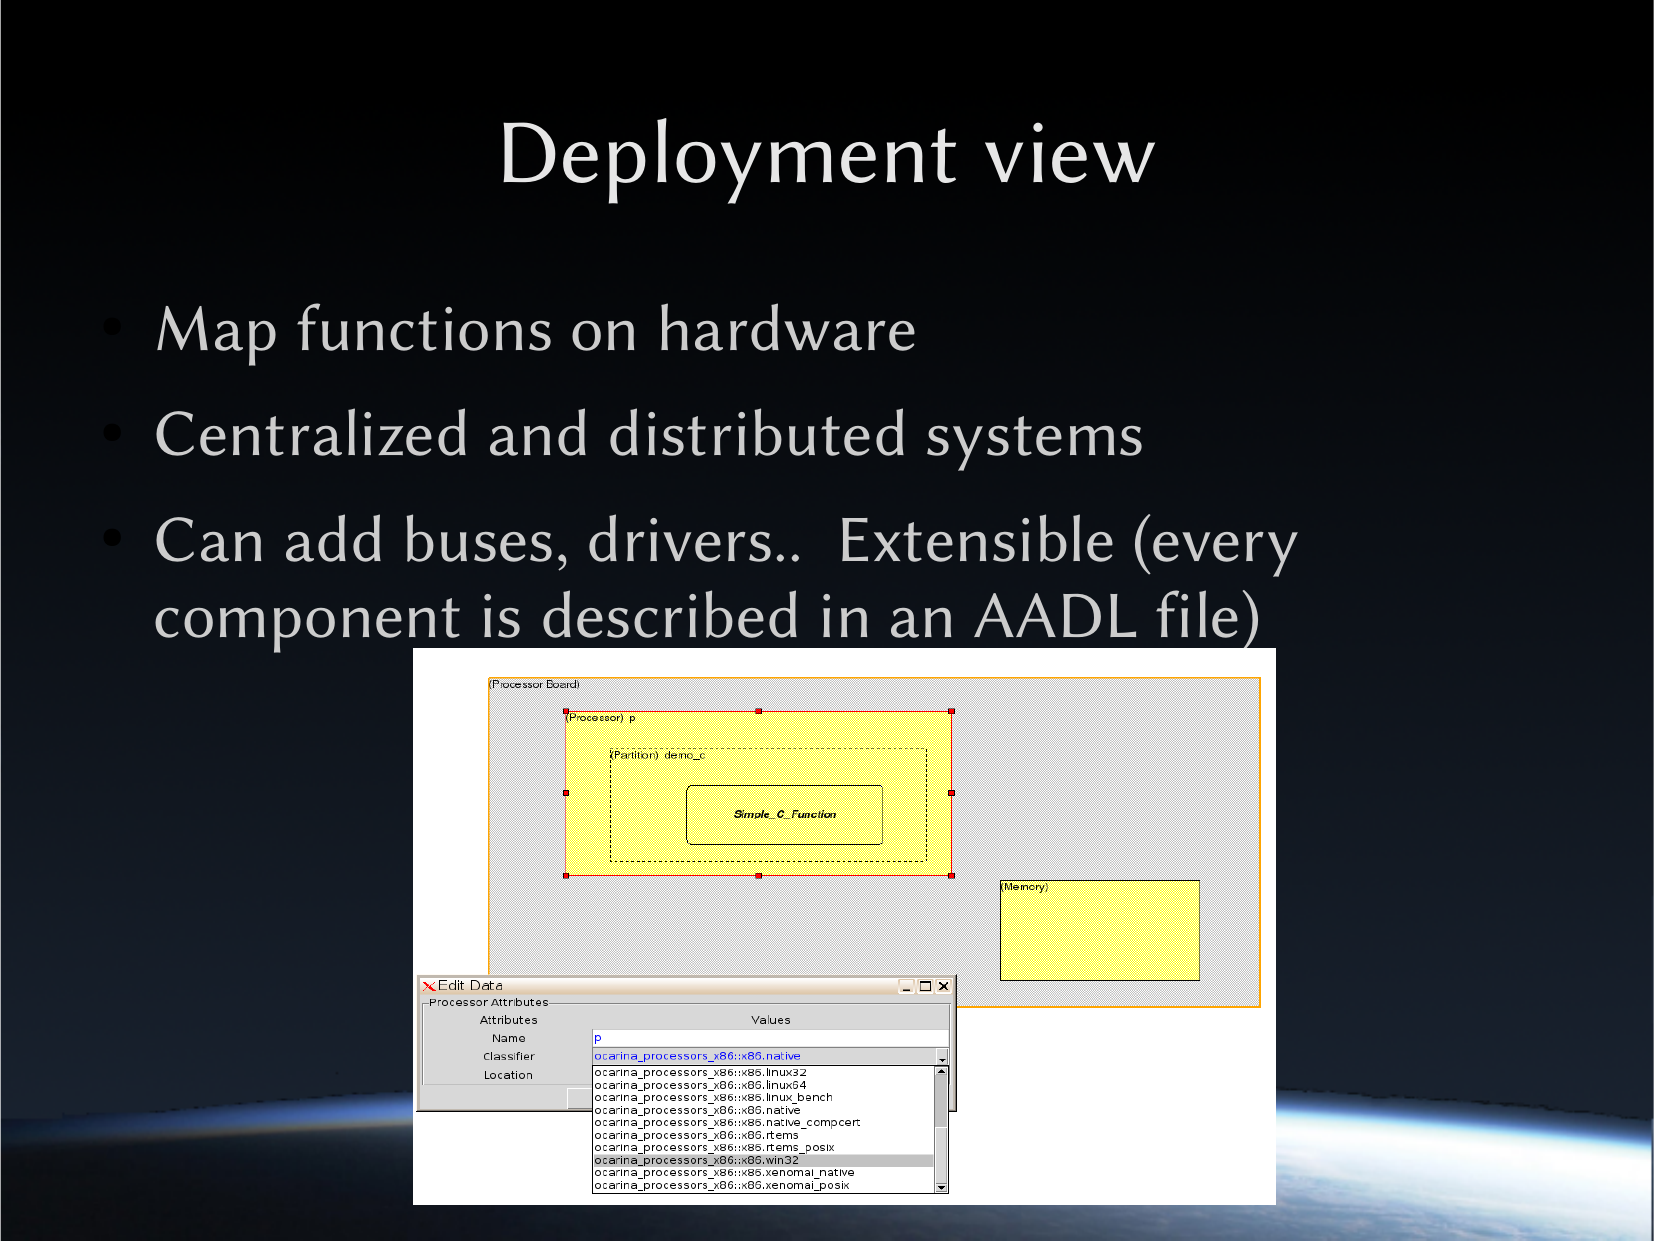

# Deployment view
Map functions on hardware
Centralized and distributed systems
Can add buses, drivers.. Extensible (every component is described in an AADL file)